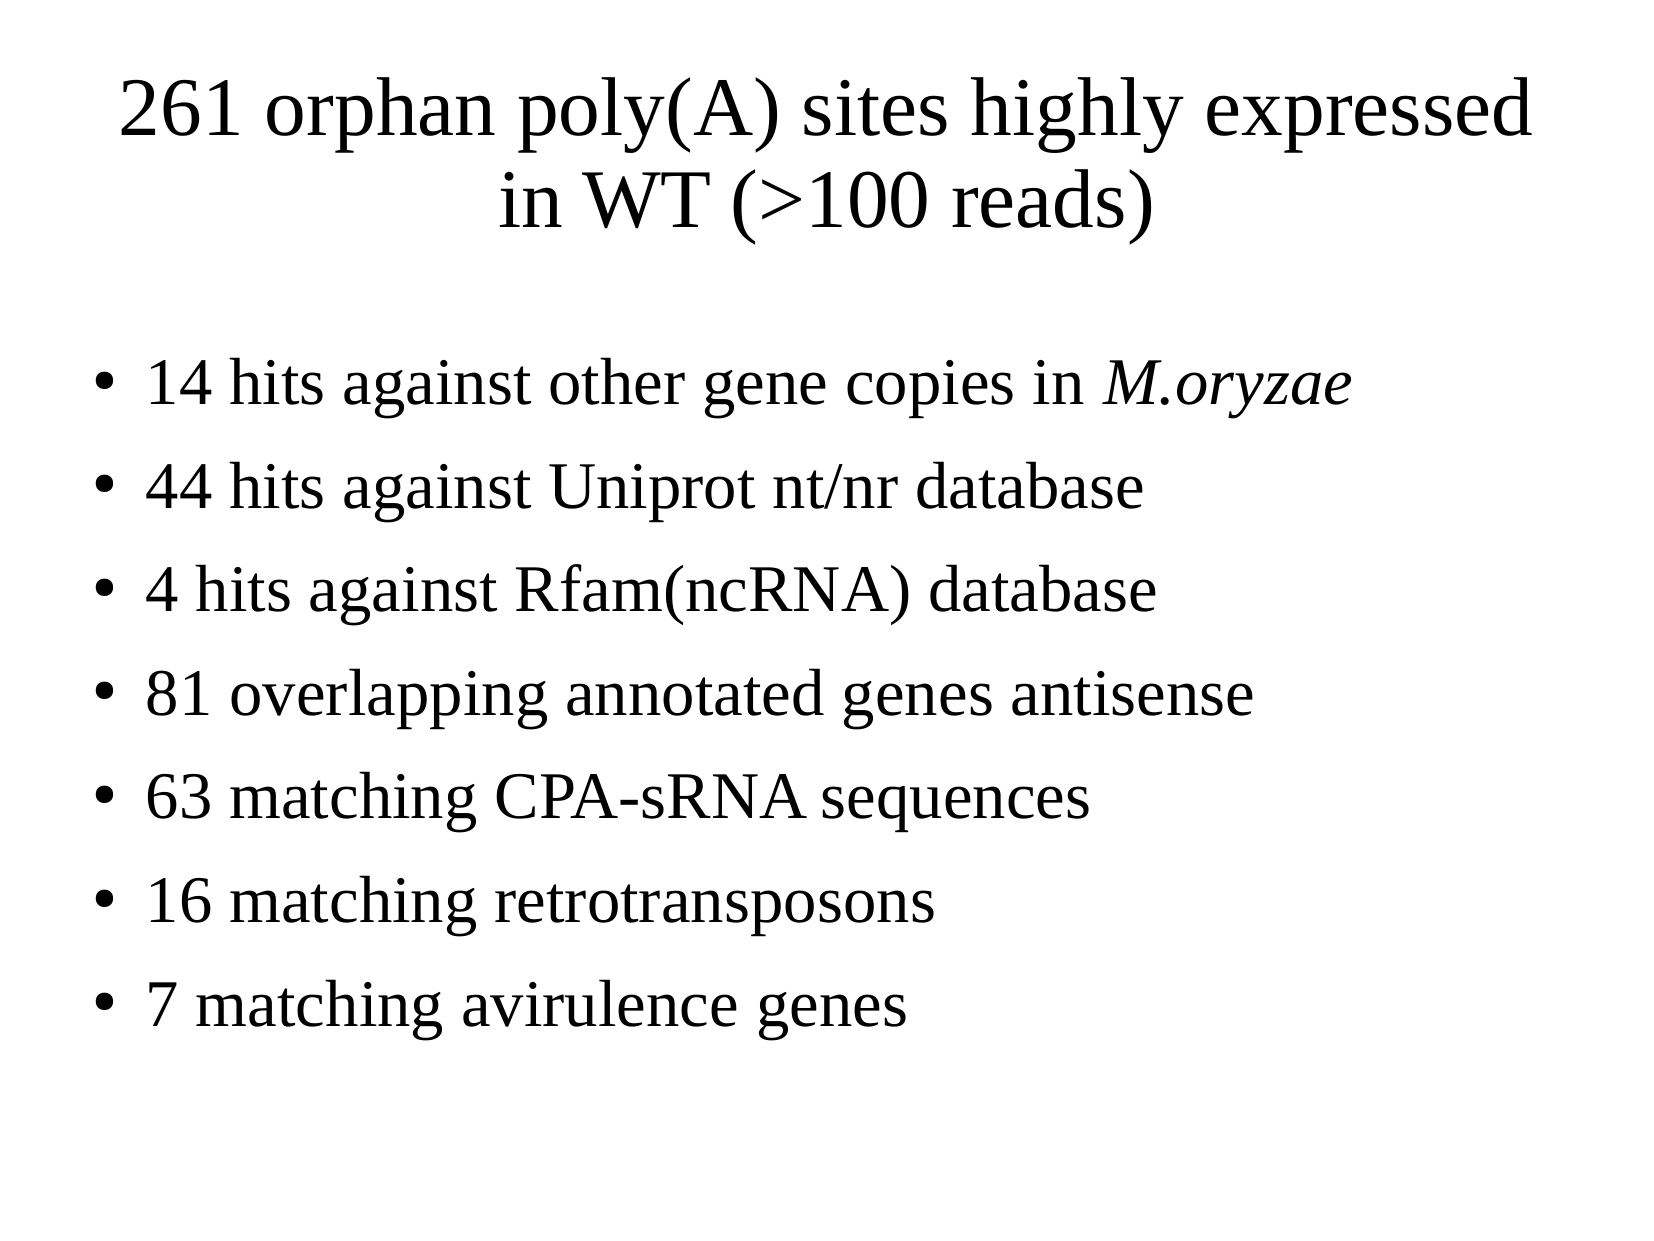

# 261 orphan poly(A) sites highly expressed in WT (>100 reads)
14 hits against other gene copies in M.oryzae
44 hits against Uniprot nt/nr database
4 hits against Rfam(ncRNA) database
81 overlapping annotated genes antisense
63 matching CPA-sRNA sequences
16 matching retrotransposons
7 matching avirulence genes